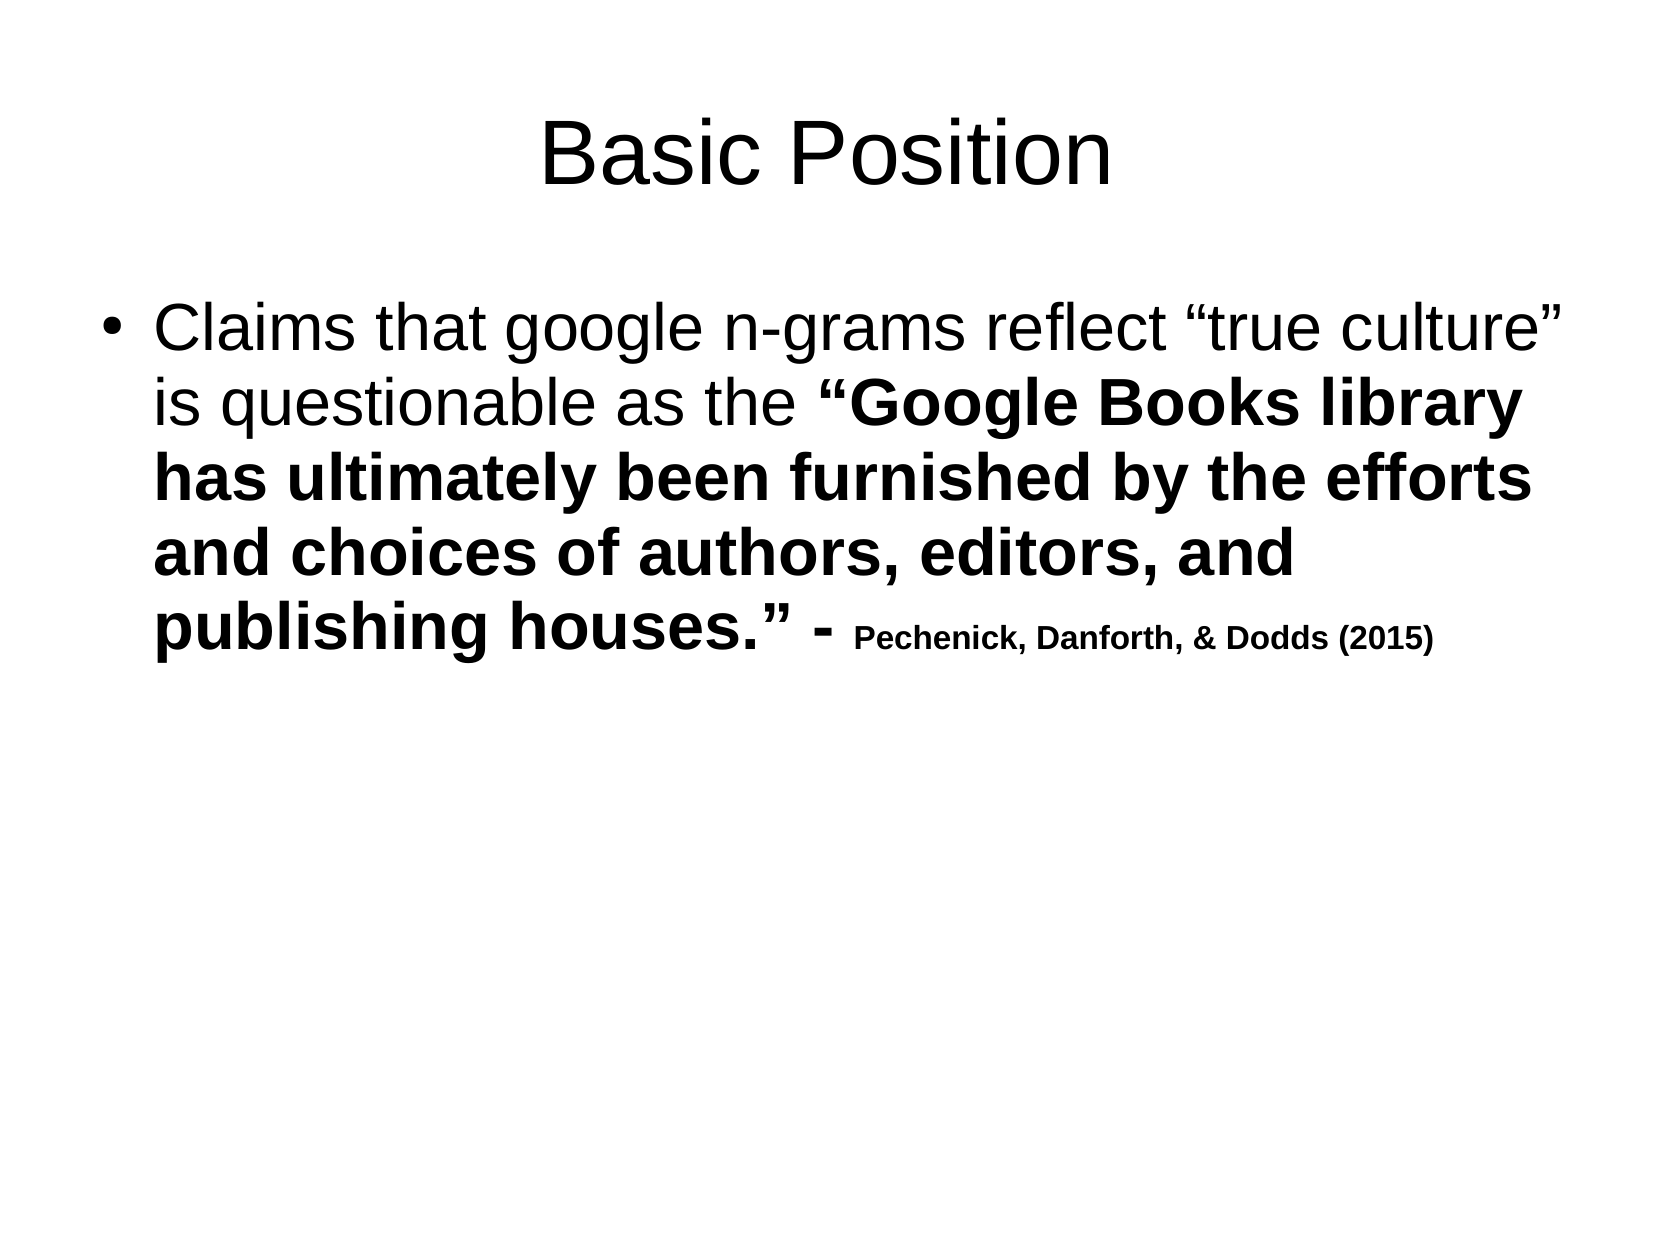

# Basic Position
Claims that google n-grams reflect “true culture” is questionable as the “Google Books library has ultimately been furnished by the efforts and choices of authors, editors, and publishing houses.” - Pechenick, Danforth, & Dodds (2015)